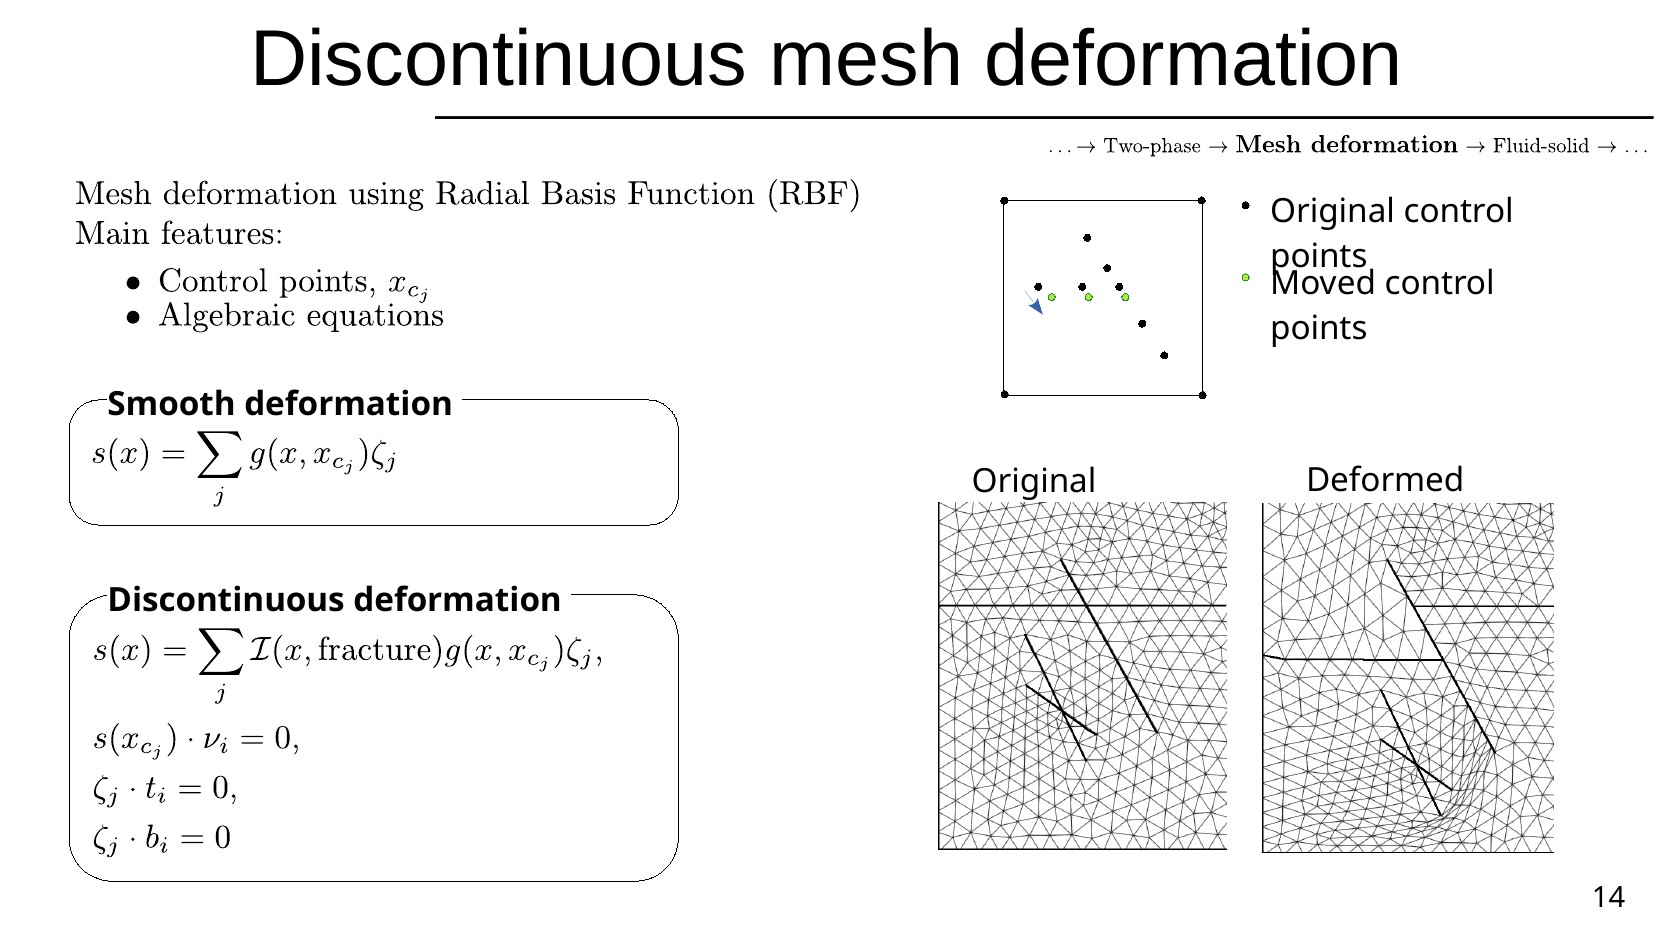

# Discontinuous mesh deformation
Original control points
Moved control points
Smooth deformation
Deformed
Original
Discontinuous deformation